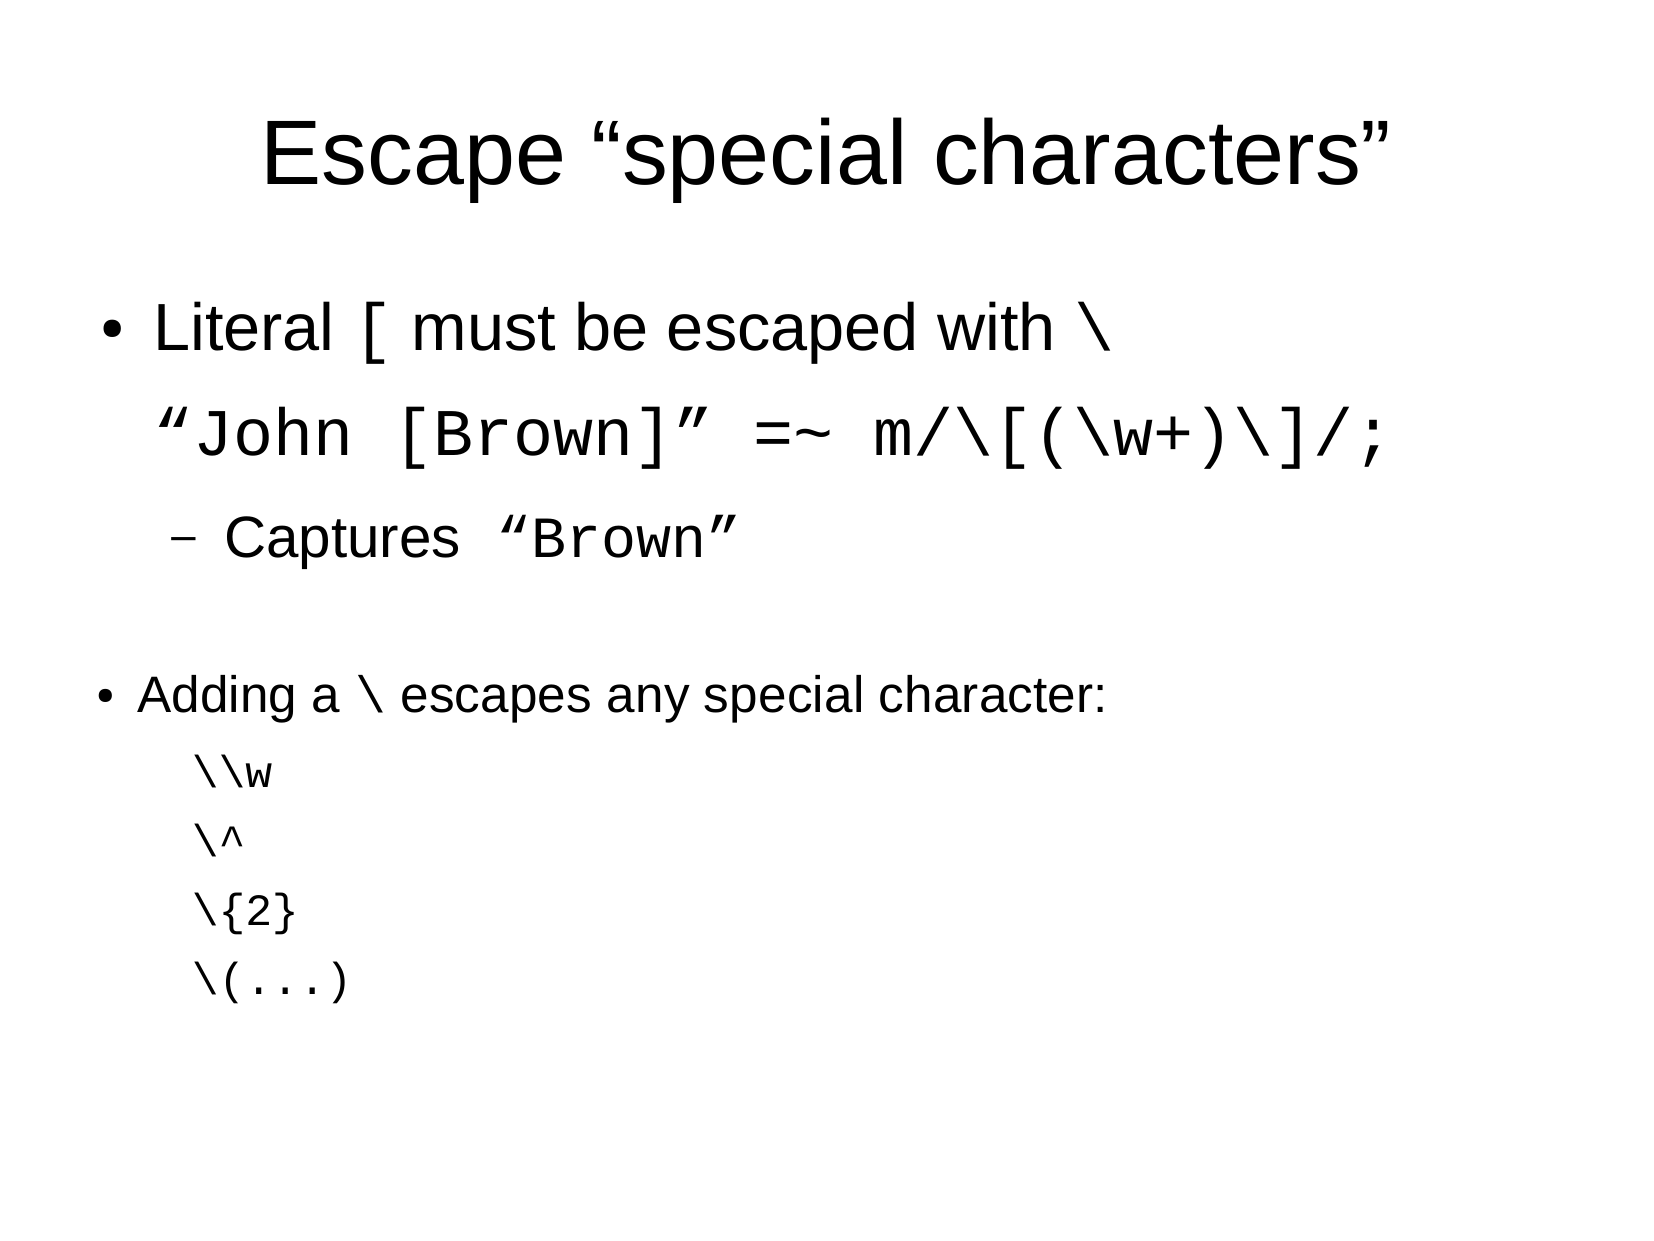

# Escape “special characters”
Literal [ must be escaped with \
“John [Brown]” =~ m/\[(\w+)\]/;
Captures “Brown”
Adding a \ escapes any special character:
\\w
\^
\{2}
\(...)